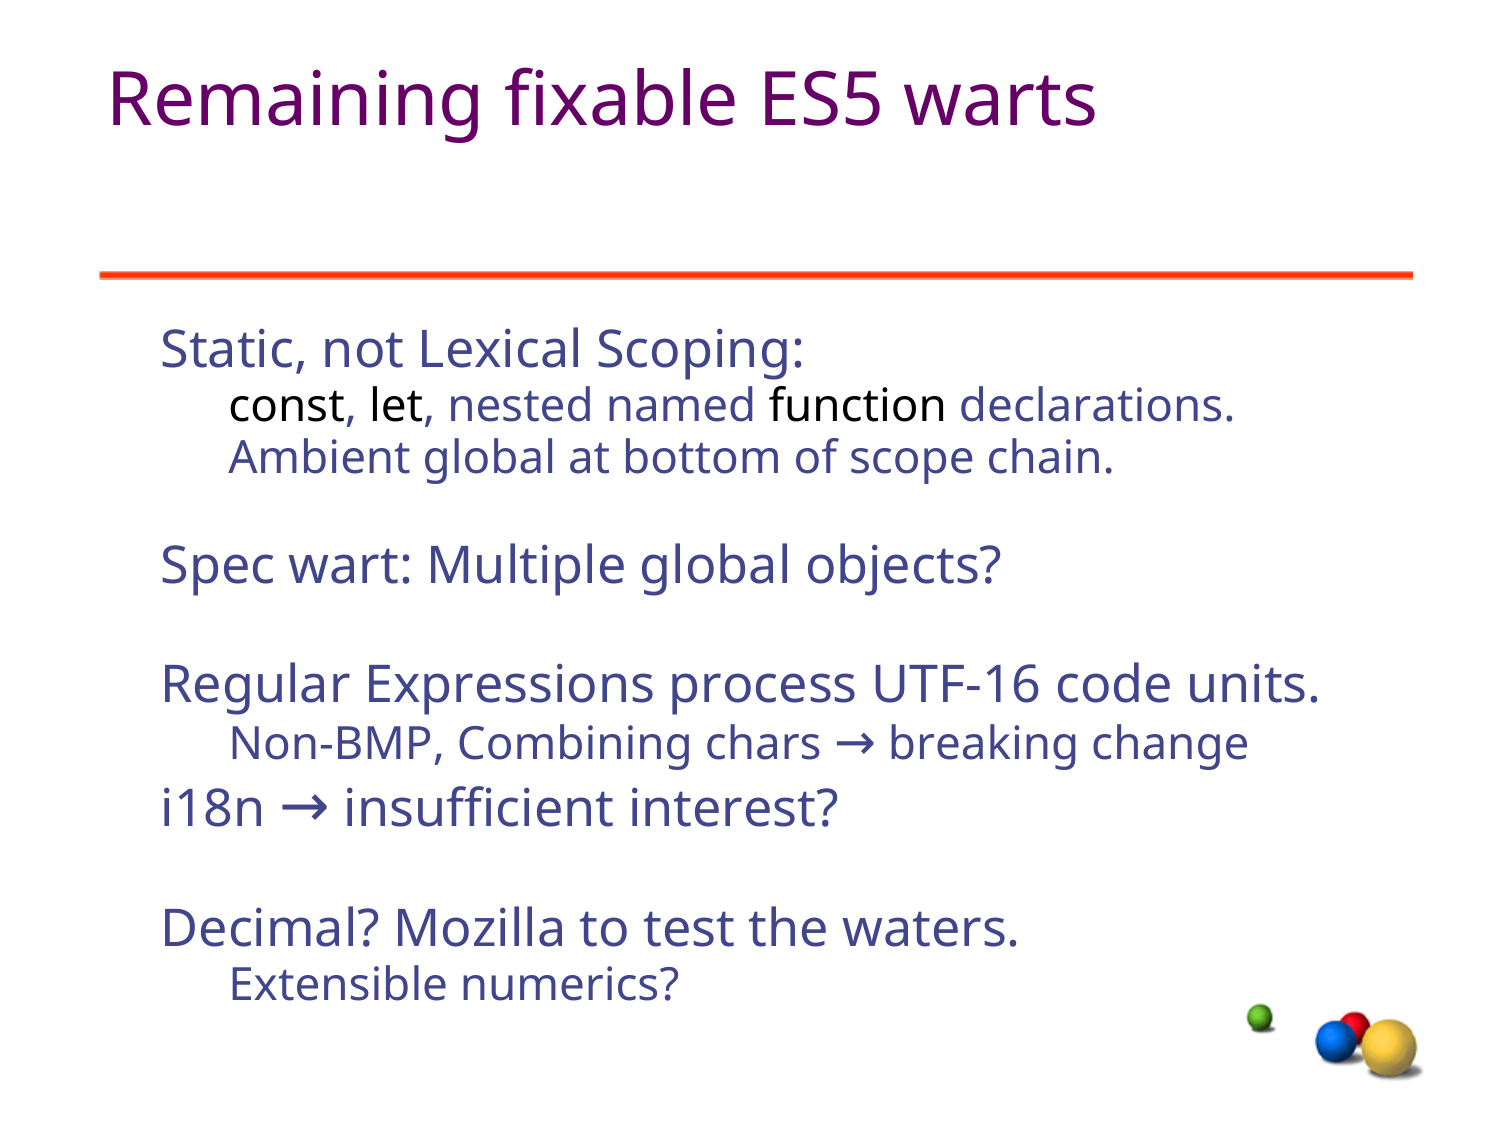

# Remaining fixable ES5 warts
Static, not Lexical Scoping:
const, let, nested named function declarations.
Ambient global at bottom of scope chain.
Spec wart: Multiple global objects?
Regular Expressions process UTF-16 code units.
Non-BMP, Combining chars → breaking change
i18n → insufficient interest?
Decimal? Mozilla to test the waters.
Extensible numerics?